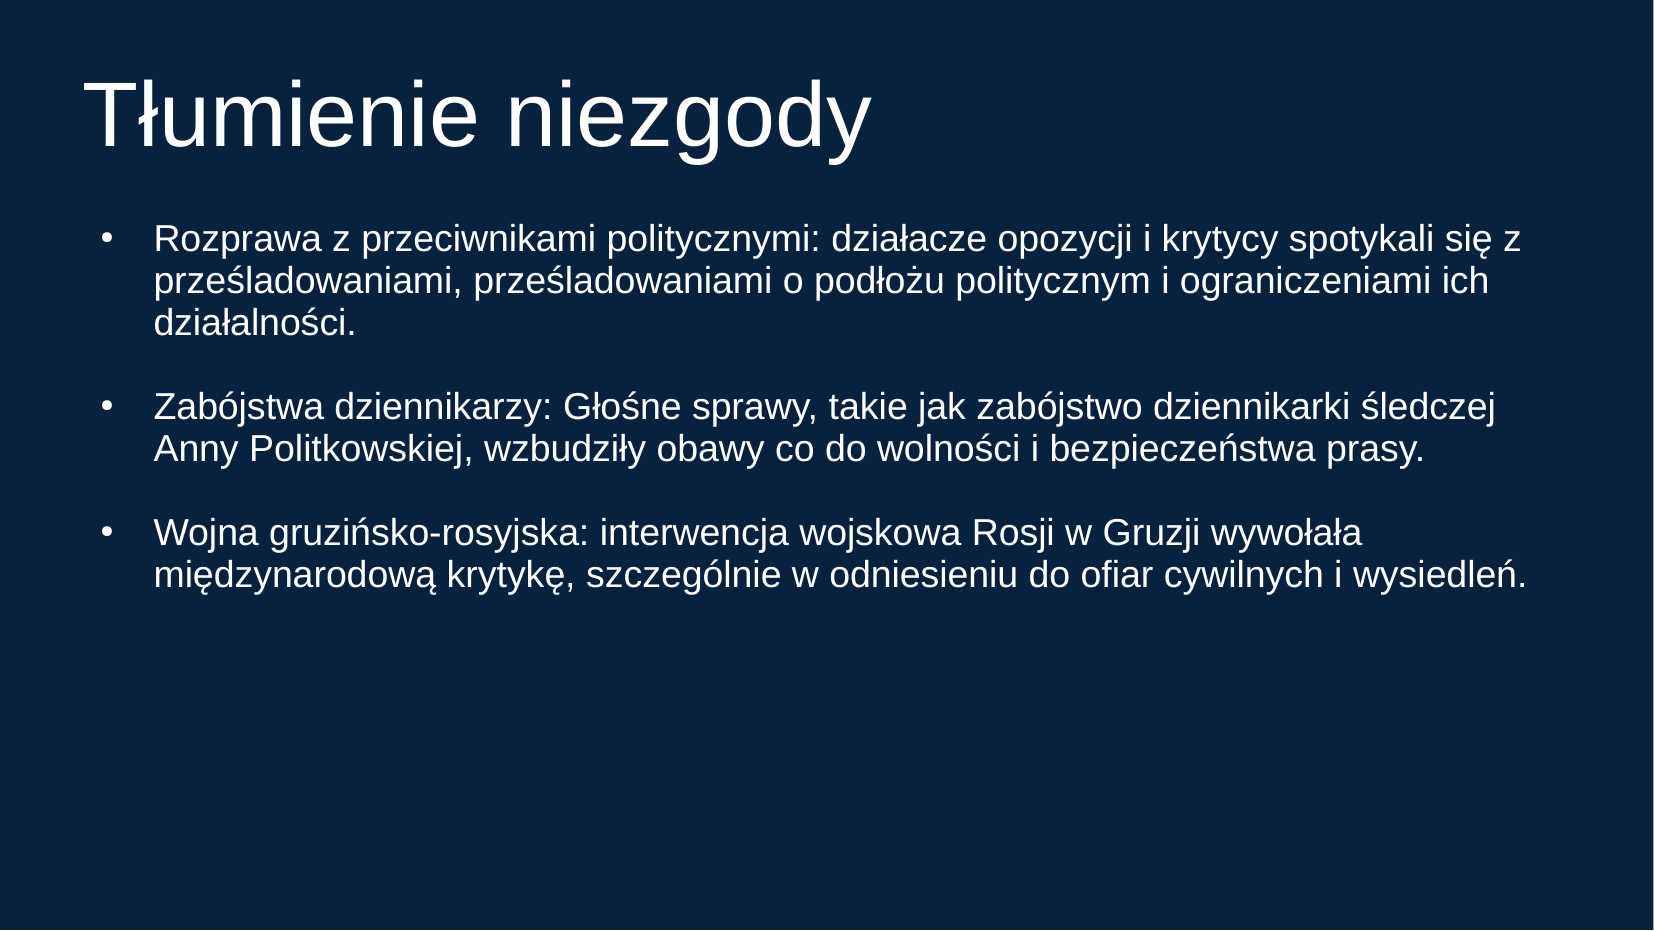

# Tłumienie niezgody
Rozprawa z przeciwnikami politycznymi: działacze opozycji i krytycy spotykali się z prześladowaniami, prześladowaniami o podłożu politycznym i ograniczeniami ich działalności.
Zabójstwa dziennikarzy: Głośne sprawy, takie jak zabójstwo dziennikarki śledczej Anny Politkowskiej, wzbudziły obawy co do wolności i bezpieczeństwa prasy.
Wojna gruzińsko-rosyjska: interwencja wojskowa Rosji w Gruzji wywołała międzynarodową krytykę, szczególnie w odniesieniu do ofiar cywilnych i wysiedleń.